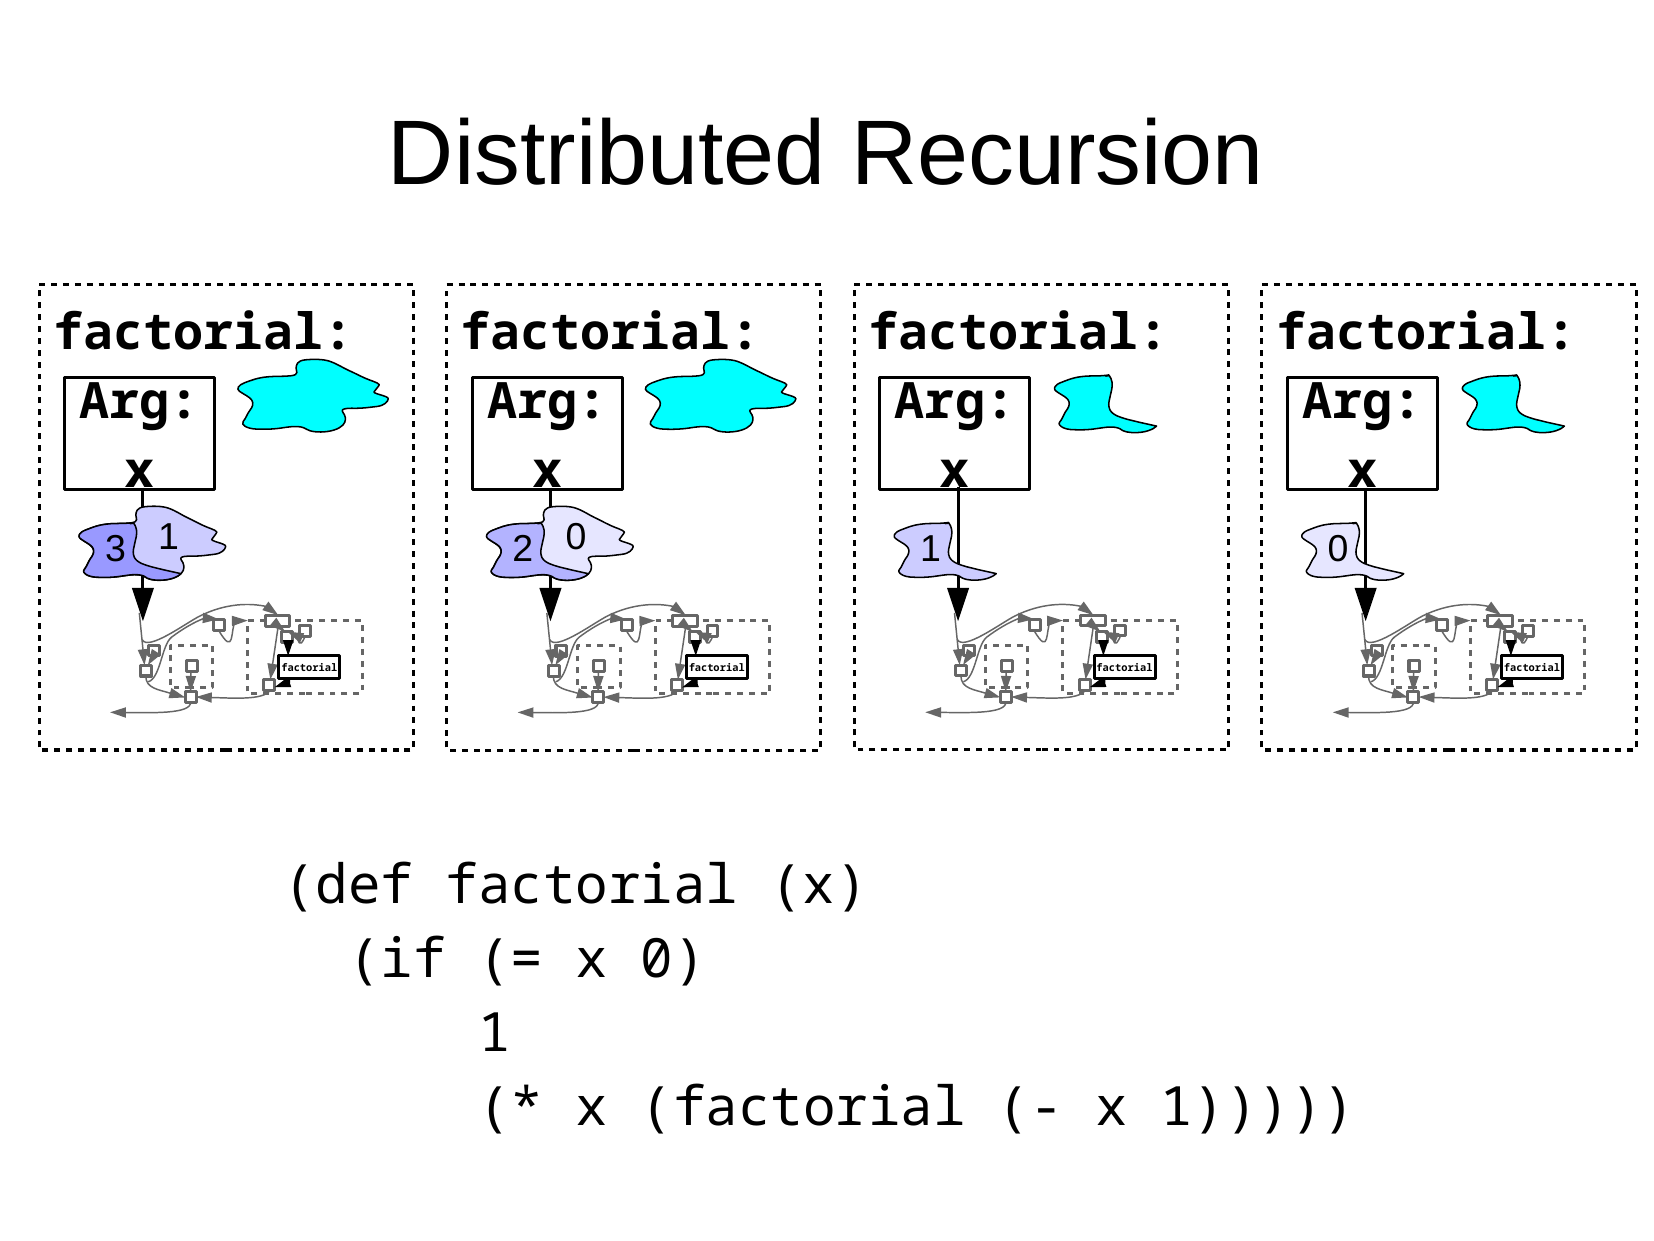

# Distributed Recursion
factorial:
factorial:
factorial:
factorial:
Arg:
x
Arg:
x
Arg:
x
Arg:
x
1
3
0
2
1
0
factorial
factorial
factorial
factorial
(def factorial (x)
 (if (= x 0)
 1
 (* x (factorial (- x 1)))))